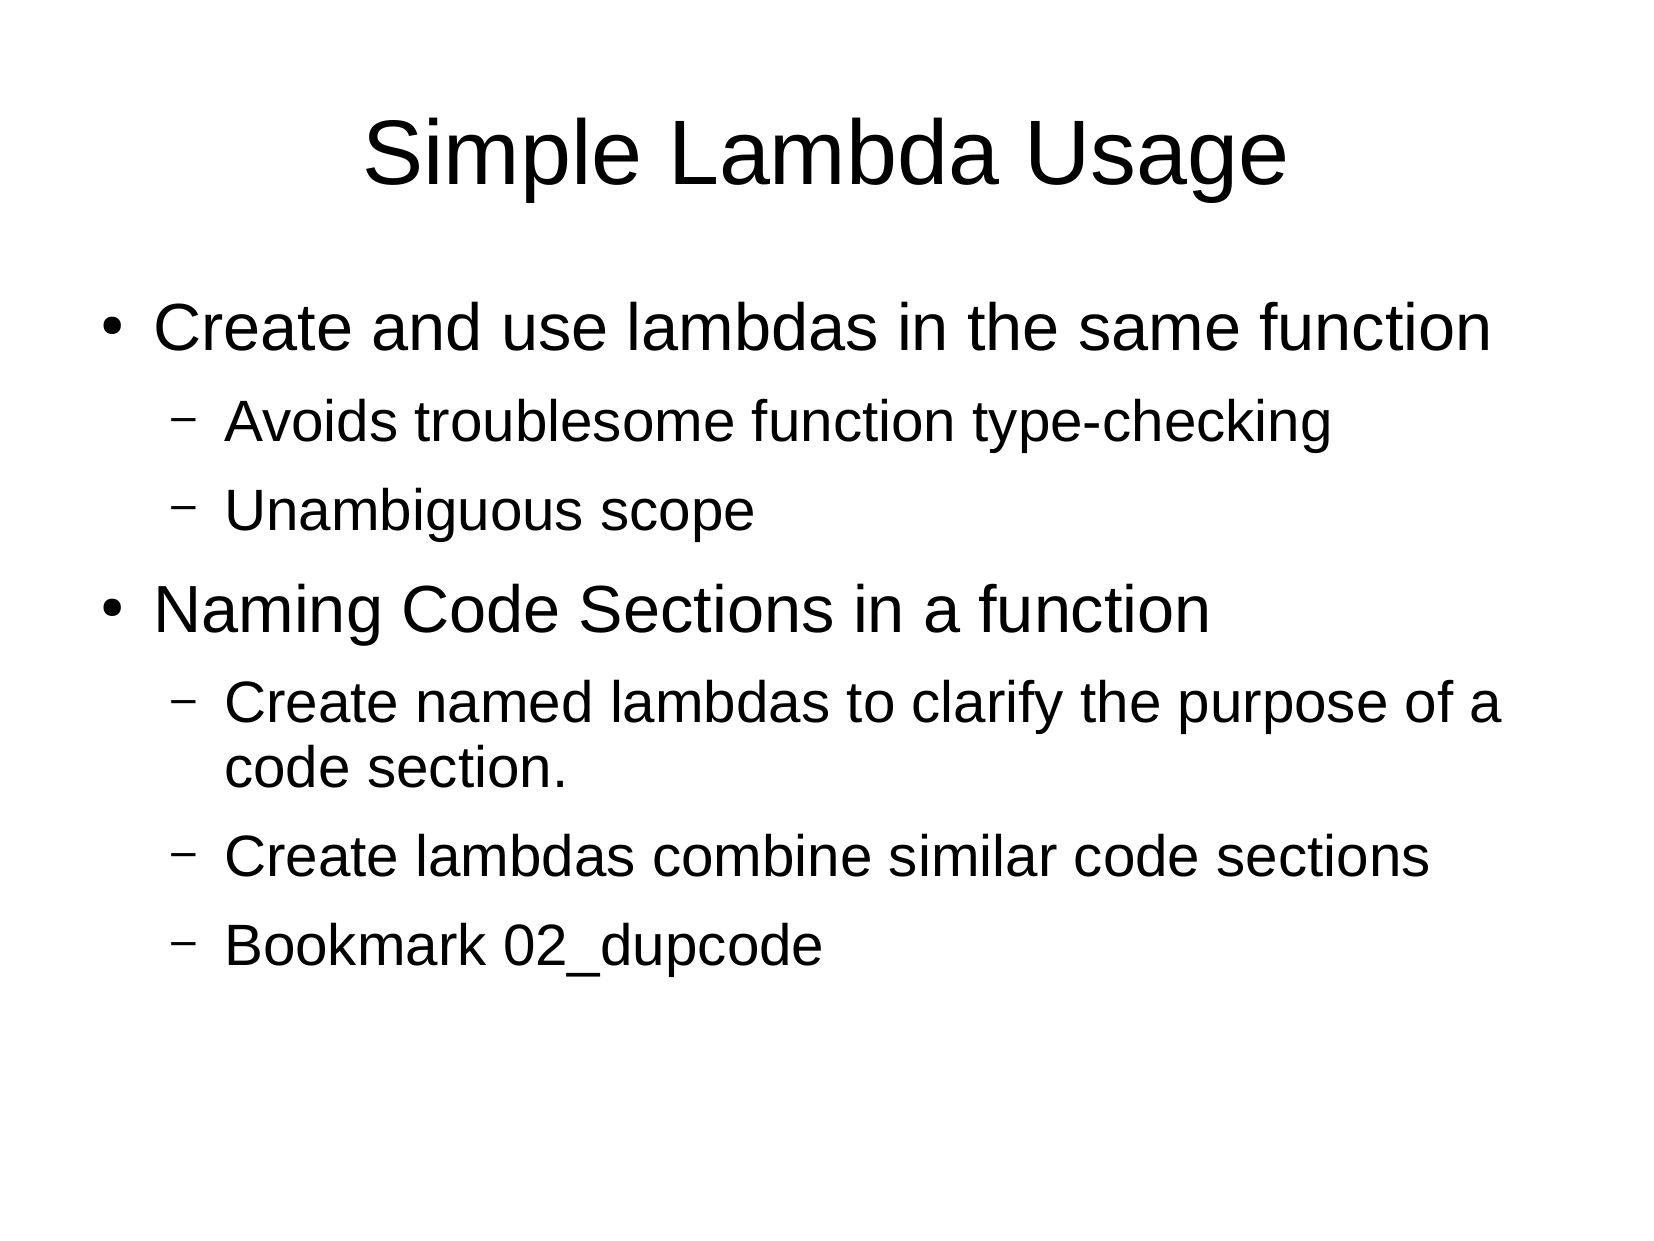

# Simple Lambda Usage
Create and use lambdas in the same function
Avoids troublesome function type-checking
Unambiguous scope
Naming Code Sections in a function
Create named lambdas to clarify the purpose of a code section.
Create lambdas combine similar code sections
Bookmark 02_dupcode